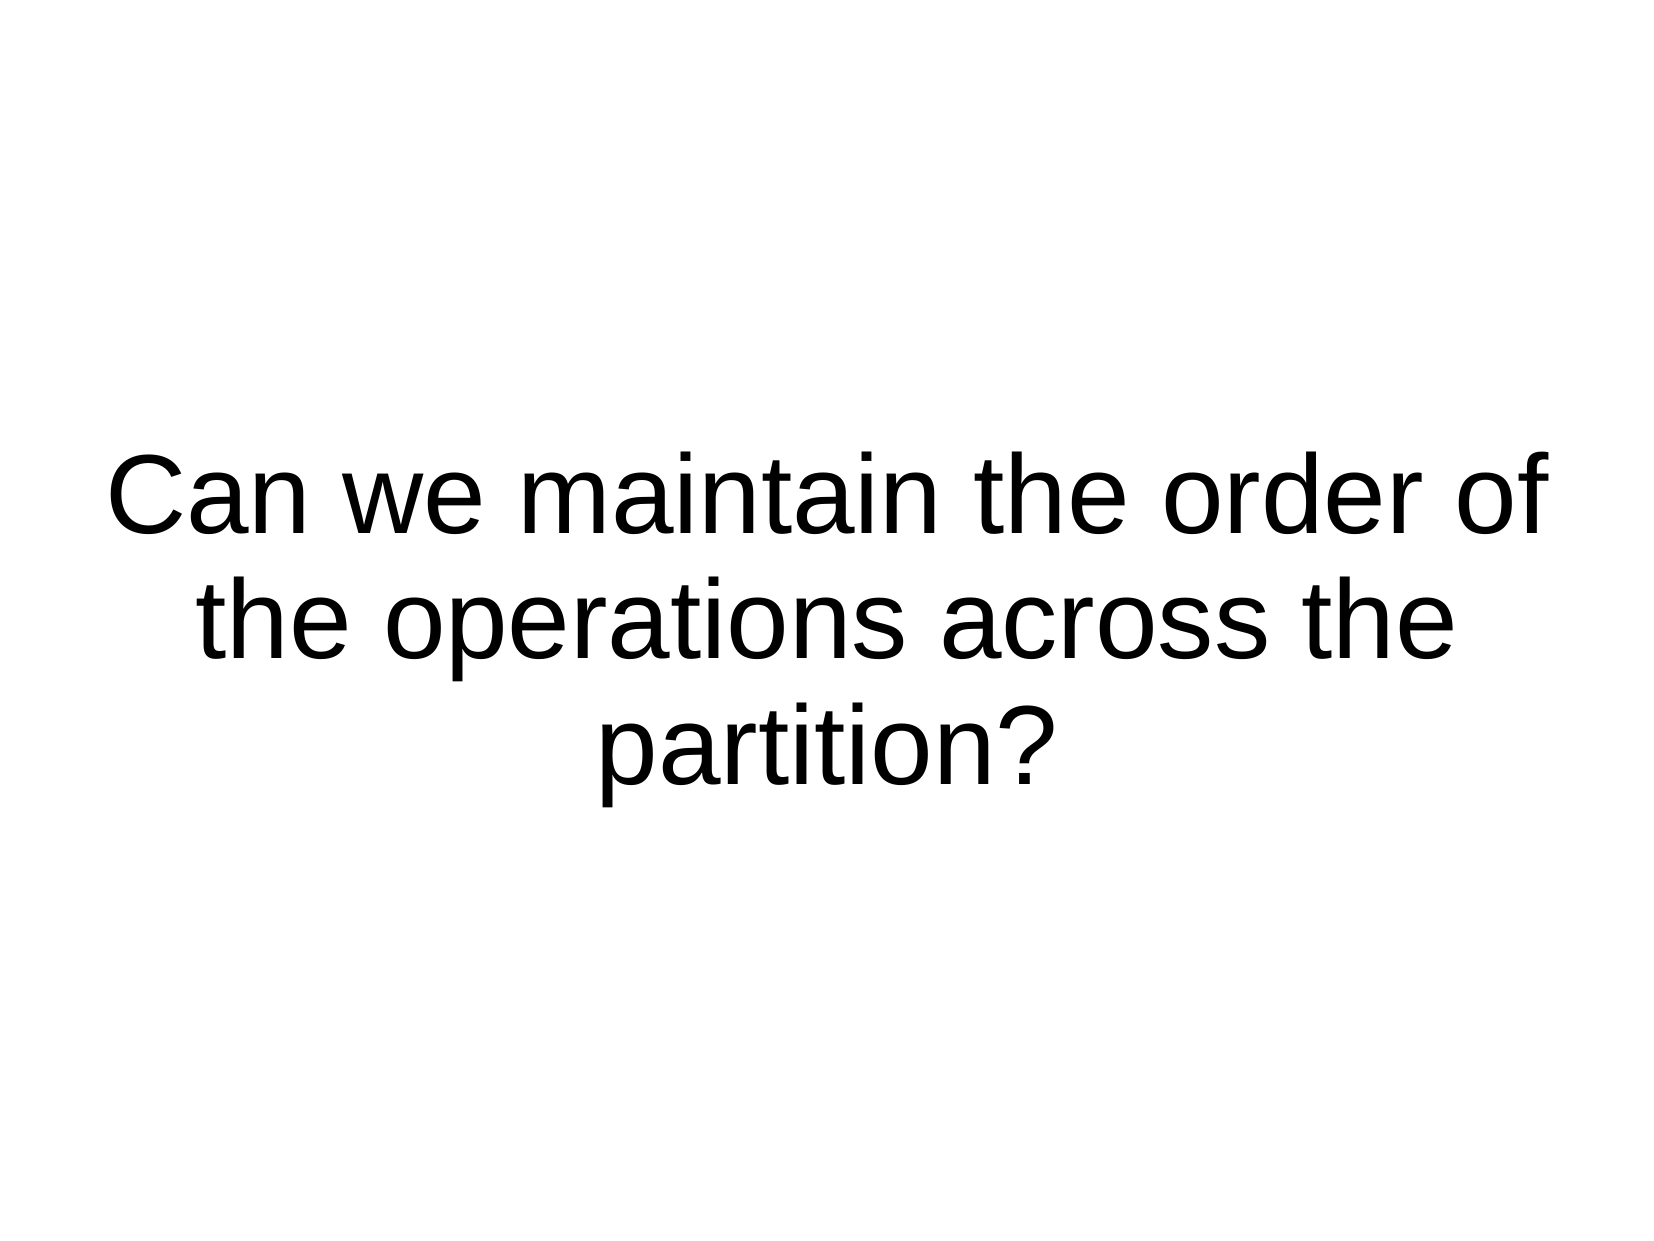

# Can we maintain the order of the operations across the partition?